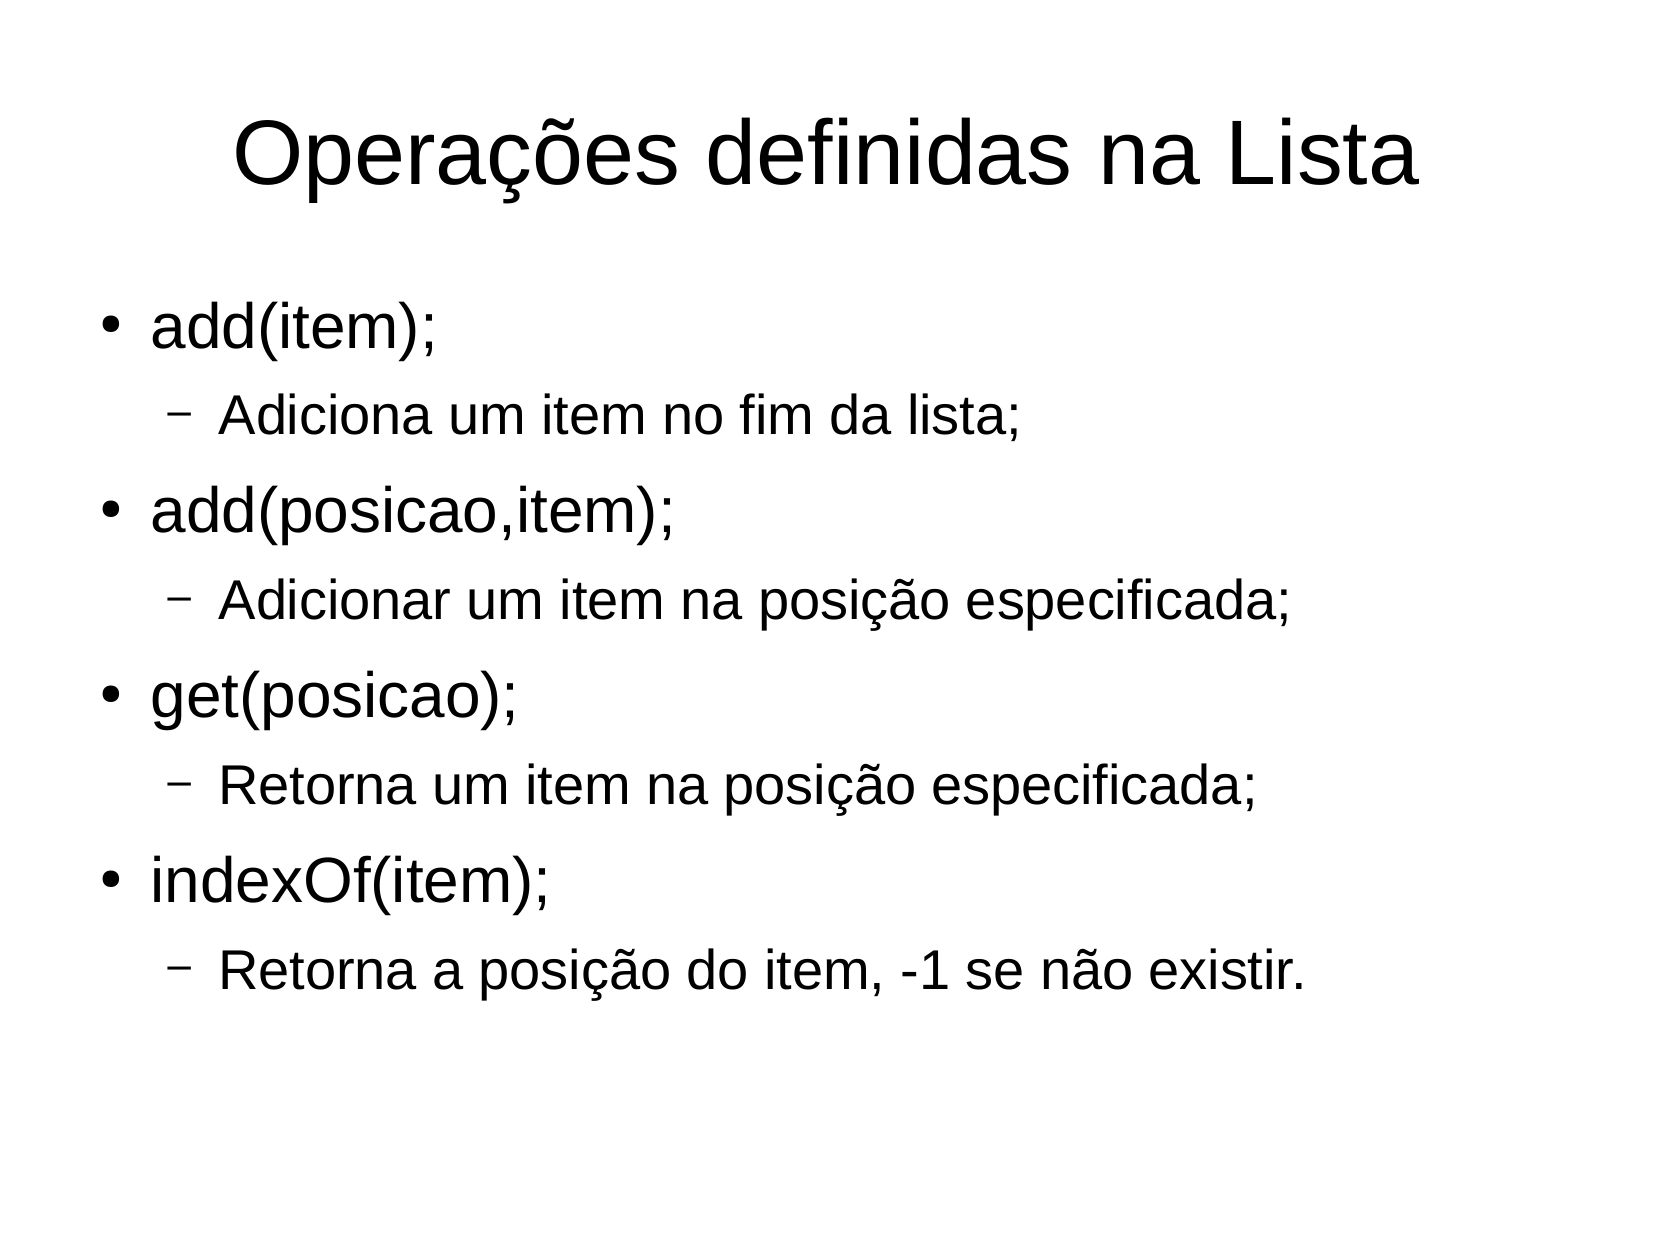

# Operações definidas na Lista
add(item);
Adiciona um item no fim da lista;
add(posicao,item);
Adicionar um item na posição especificada;
get(posicao);
Retorna um item na posição especificada;
indexOf(item);
Retorna a posição do item, -1 se não existir.